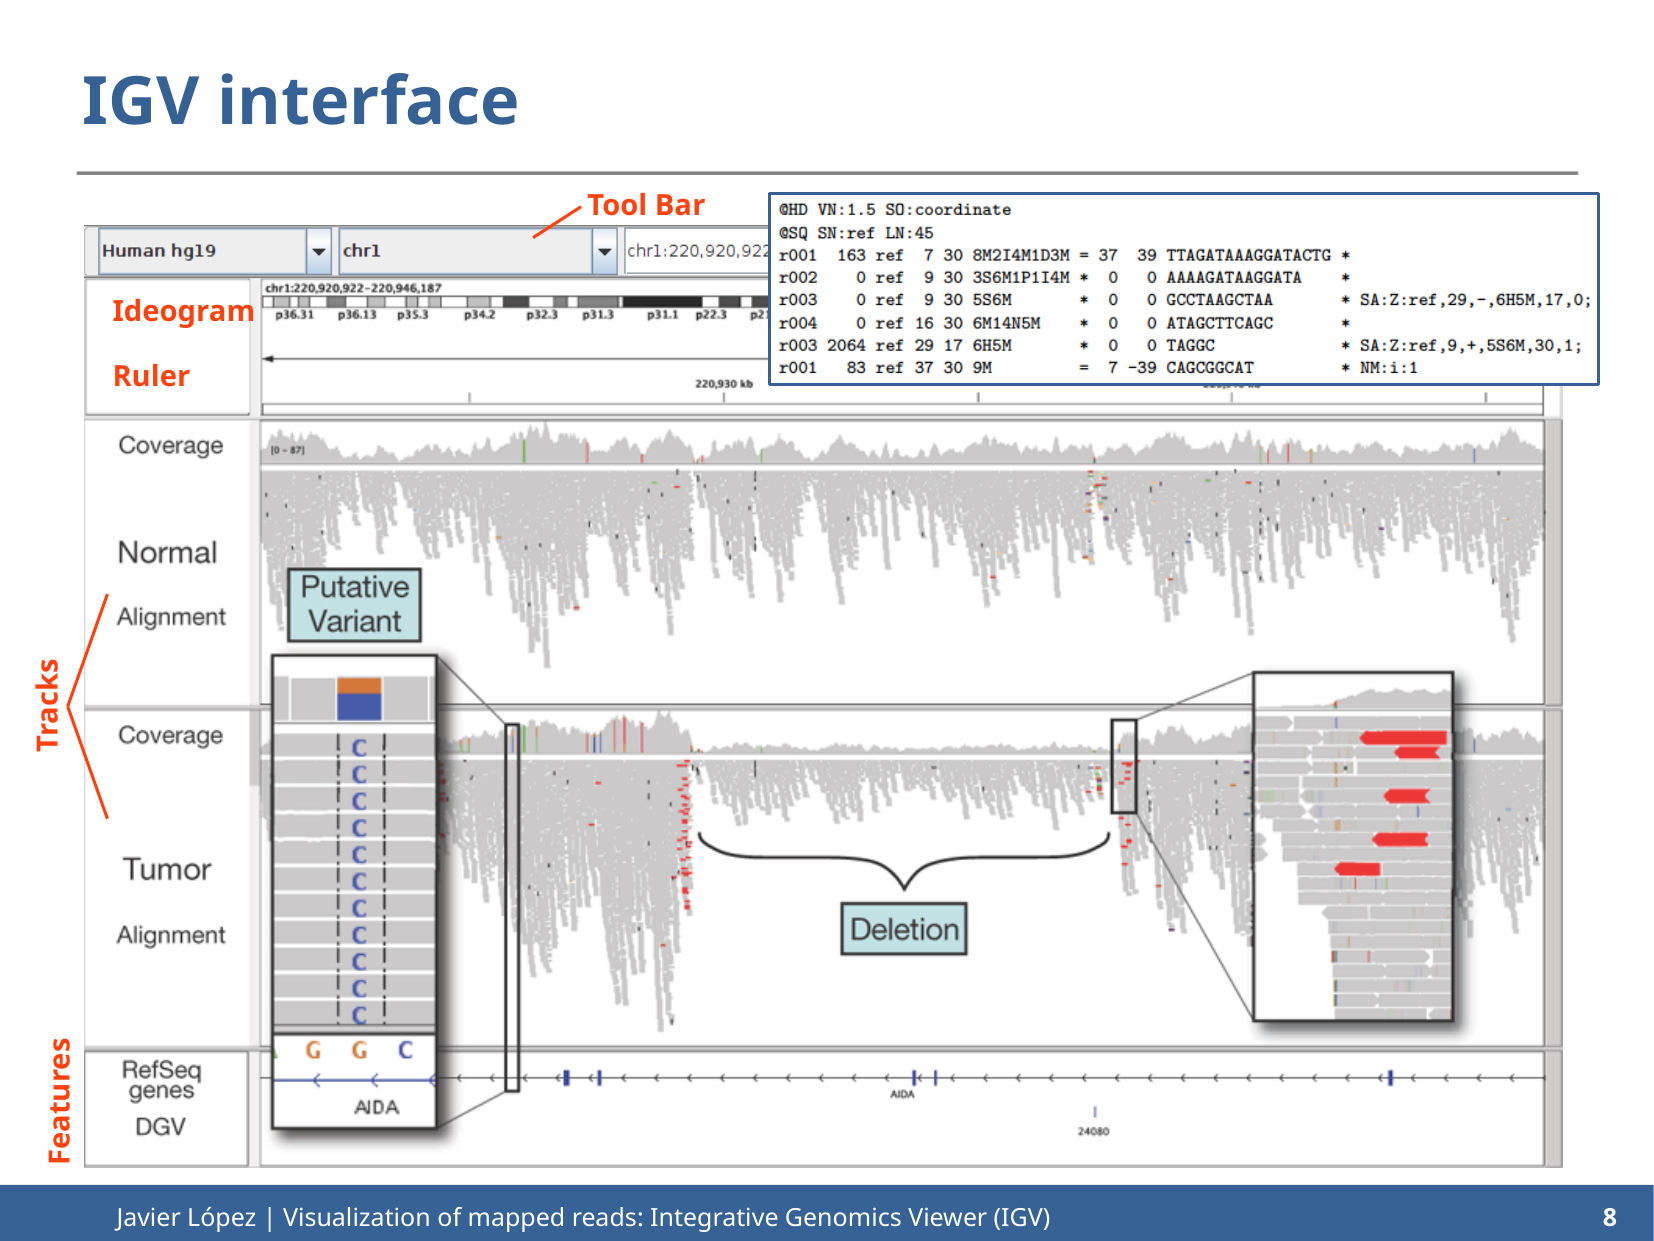

# IGV interface
Tool Bar
Ideogram
Ruler
Tracks
Features
Javier López | Visualization of mapped reads: Integrative Genomics Viewer (IGV)
8